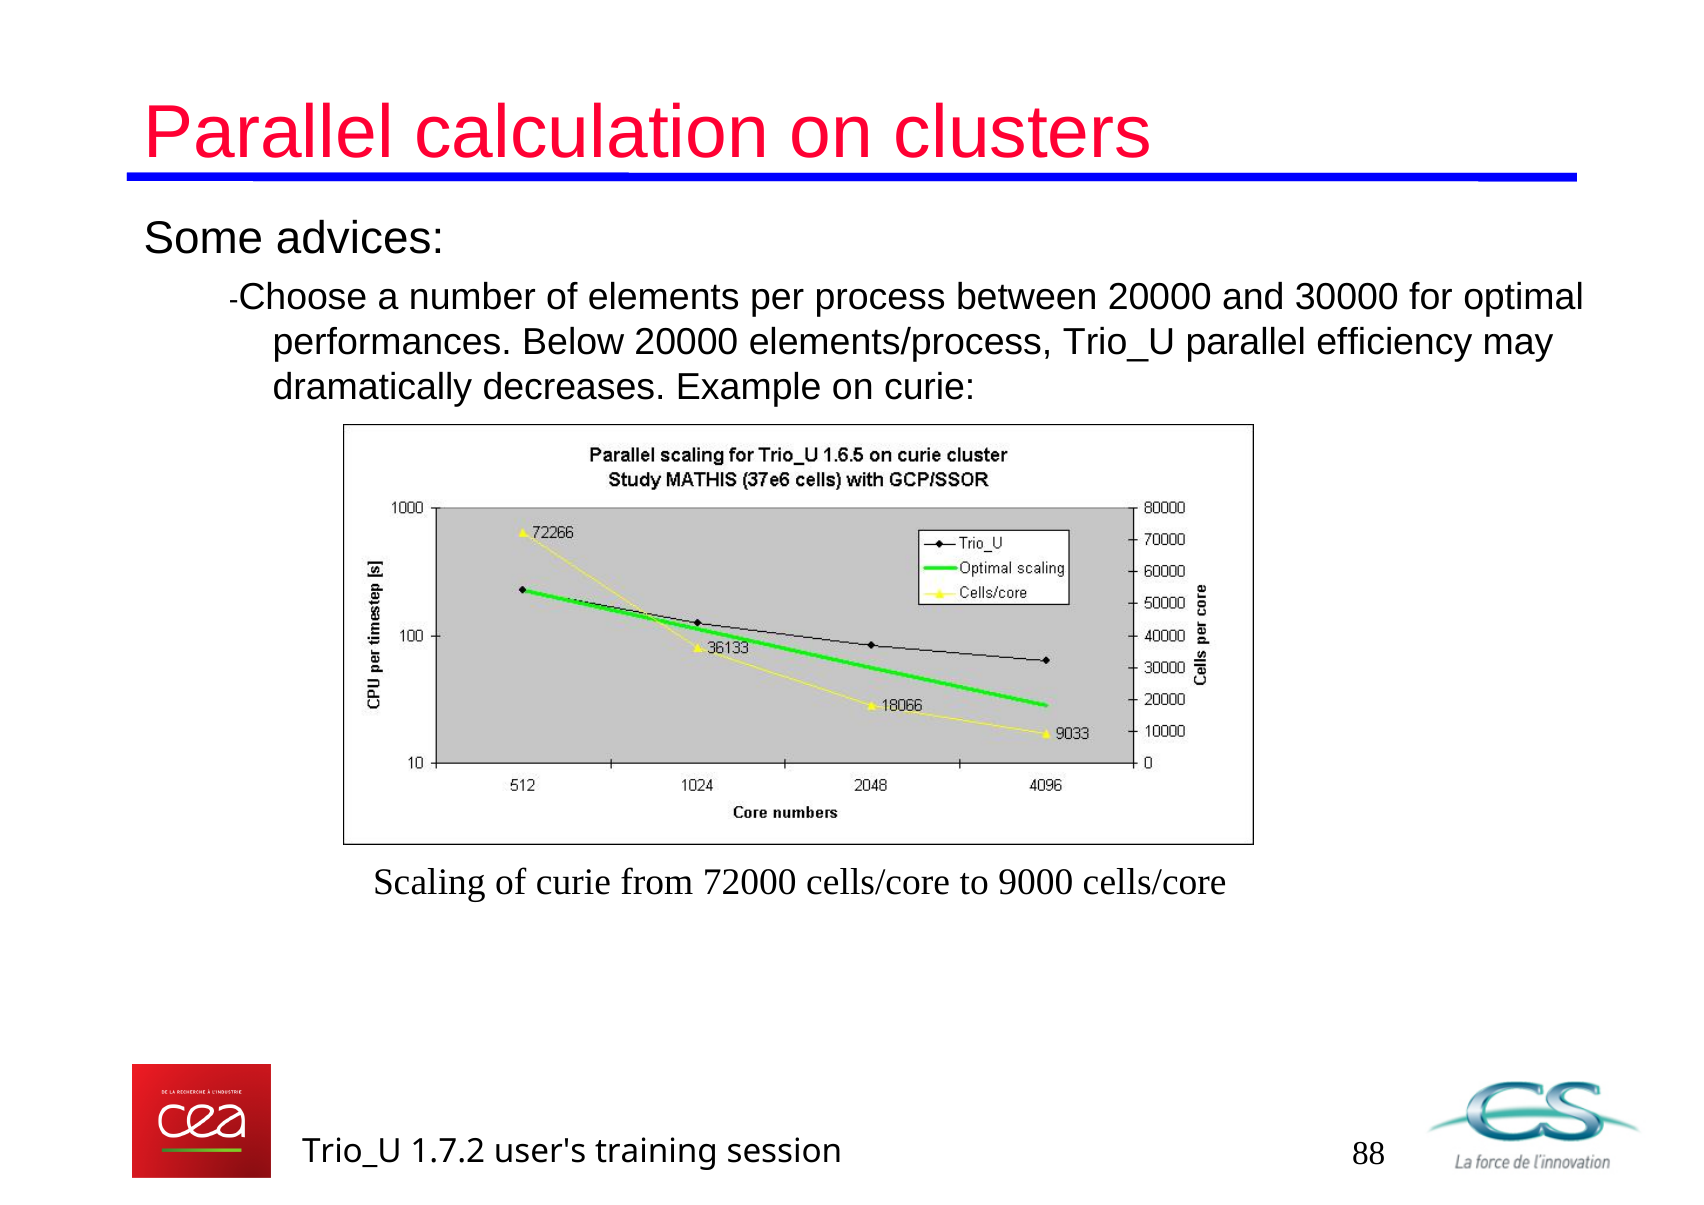

# Parallel calculation on clusters
Some advices:
-Choose a number of elements per process between 20000 and 30000 for optimal performances. Below 20000 elements/process, Trio_U parallel efficiency may dramatically decreases. Example on curie:
Scaling of curie from 72000 cells/core to 9000 cells/core
Trio_U 1.7.2 user's training session
88